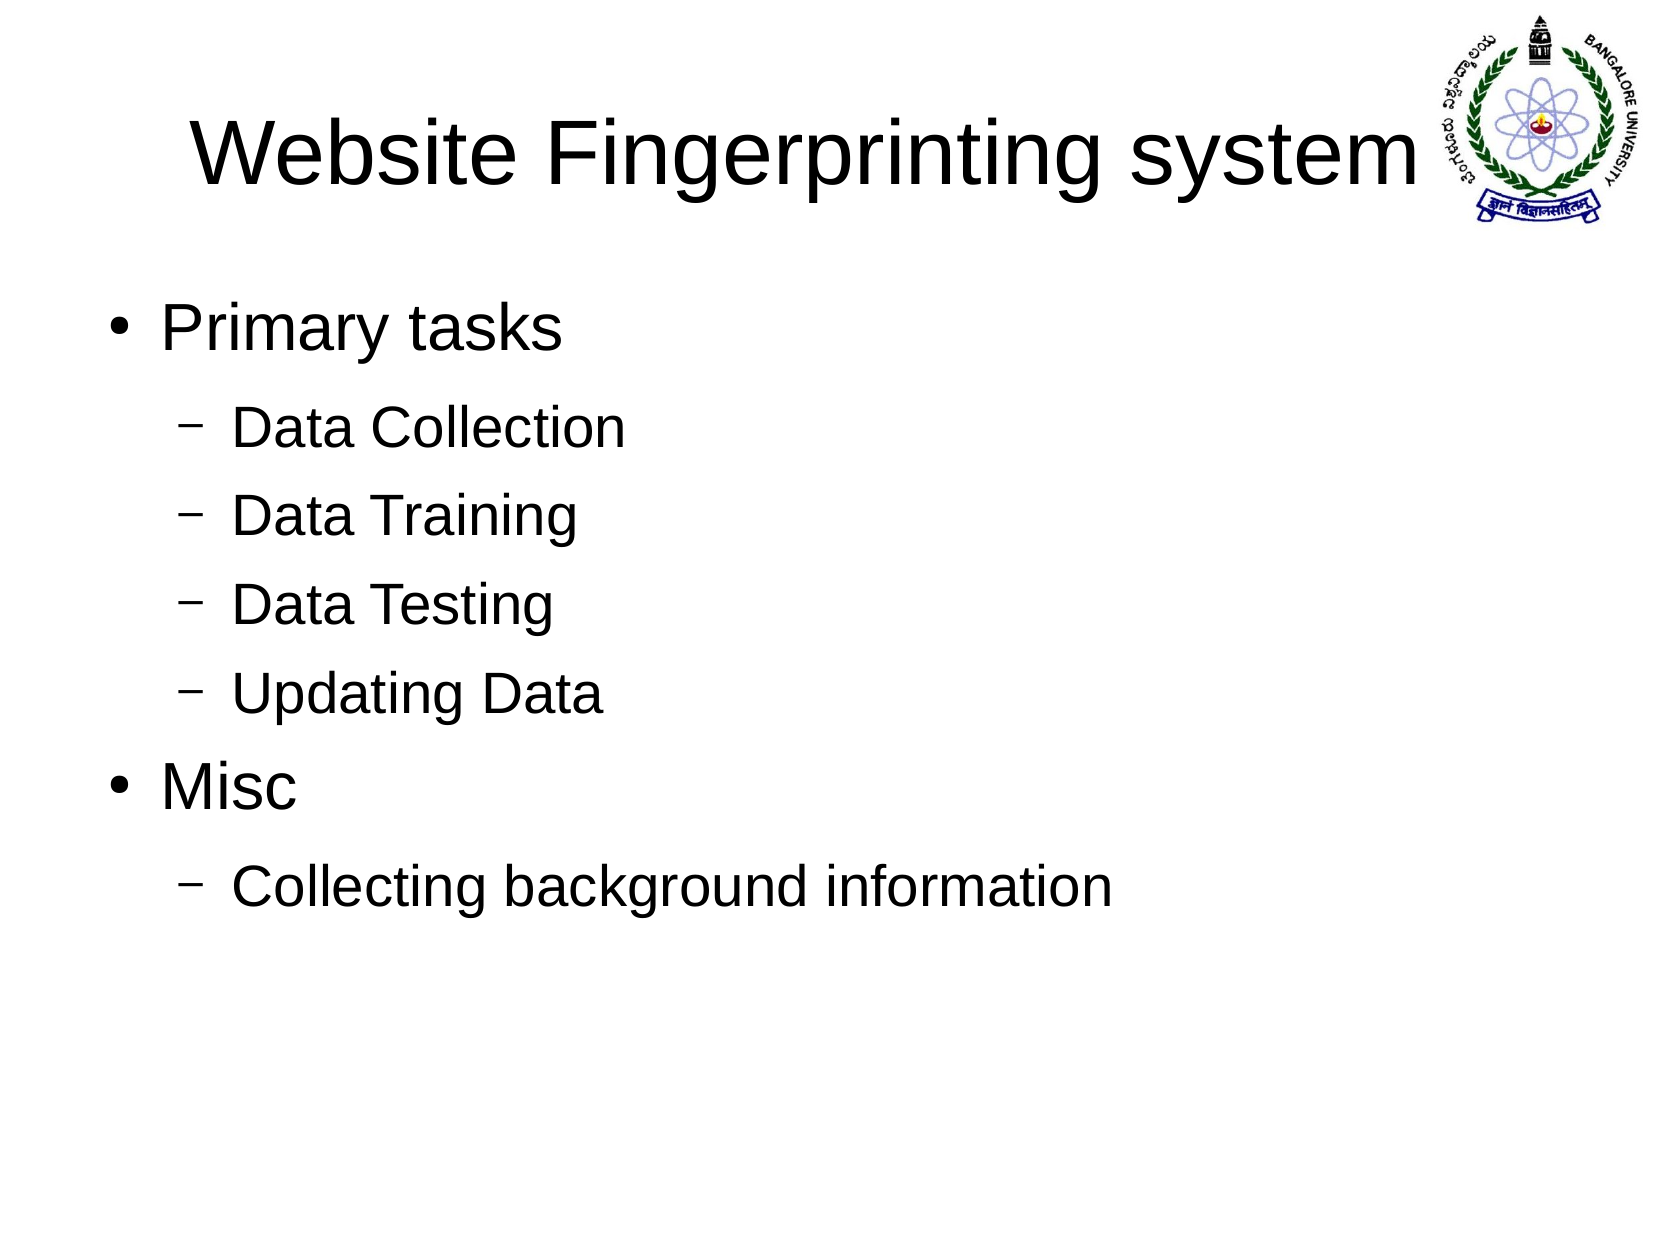

# Website Fingerprinting system
Primary tasks
Data Collection
Data Training
Data Testing
Updating Data
Misc
Collecting background information